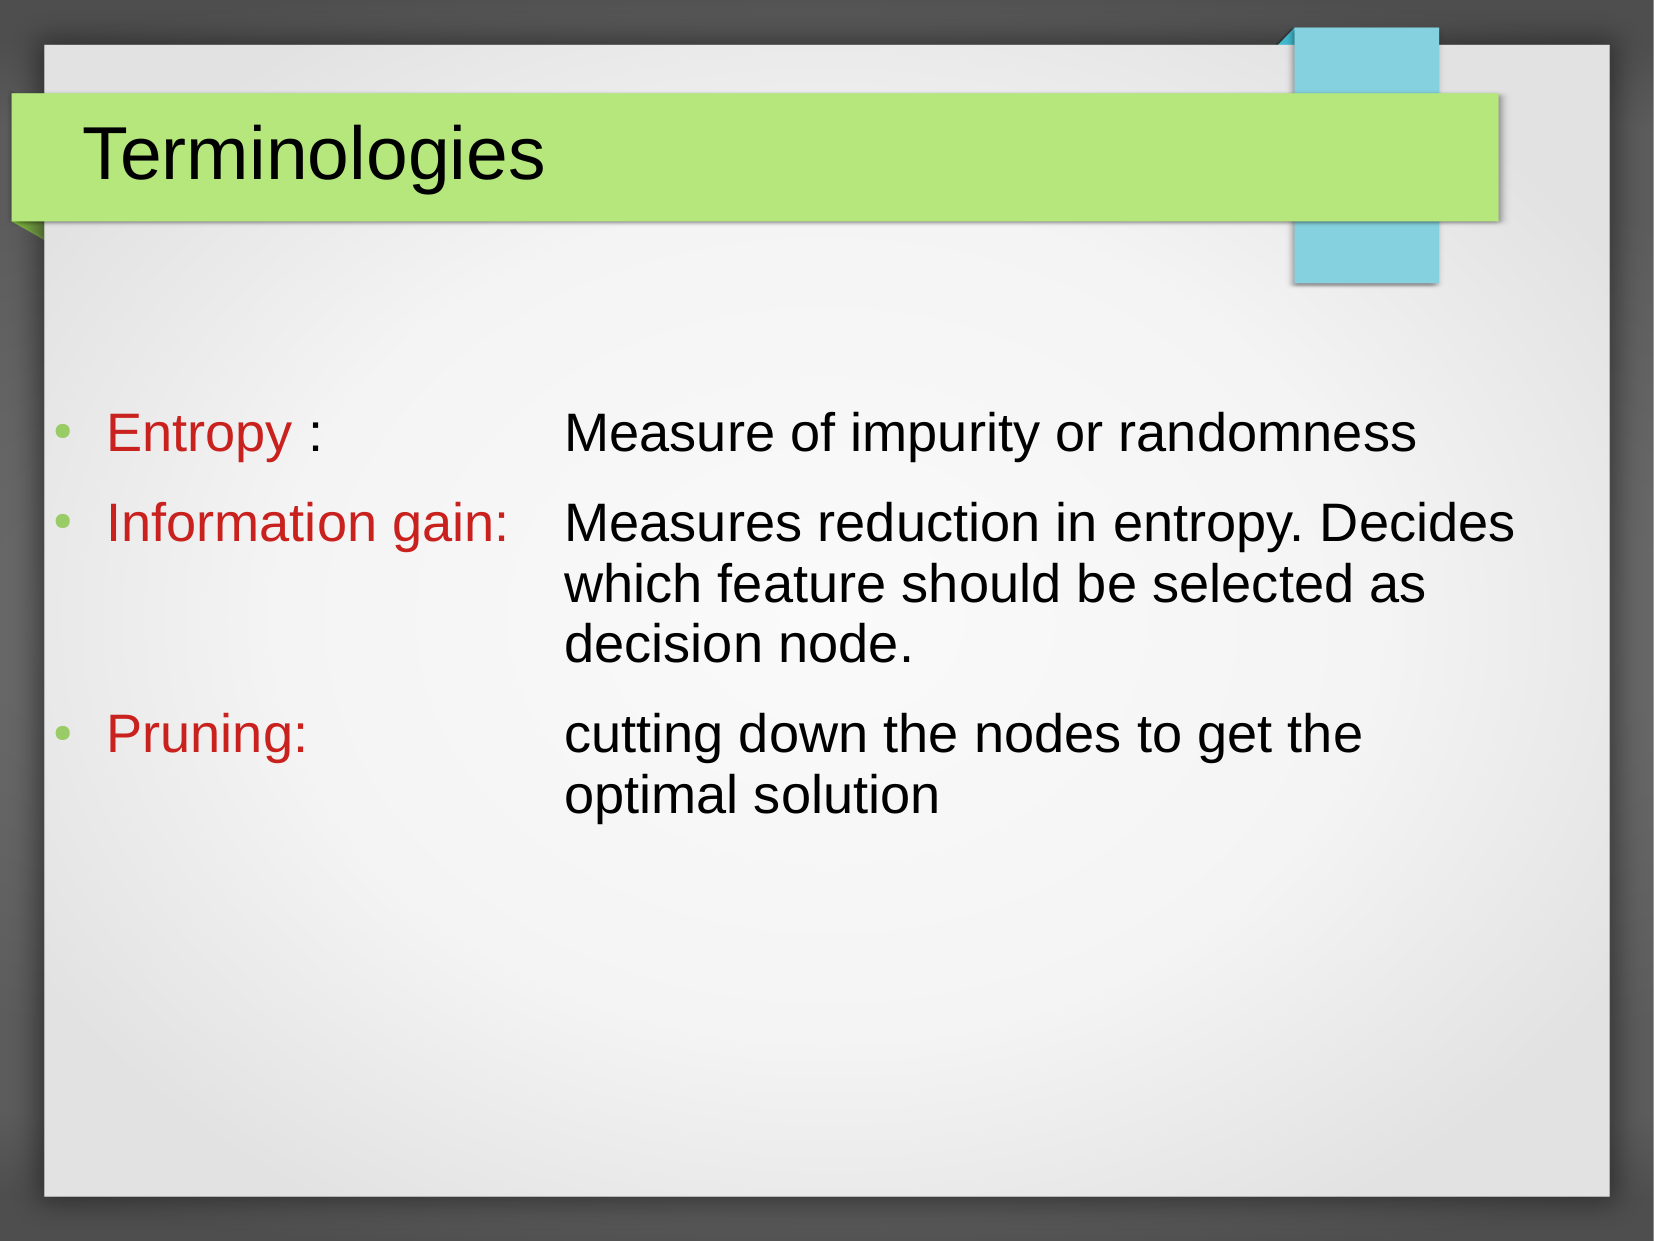

# Terminologies
Entropy :				 Measure of impurity or randomness
Information gain: 	 Measures reduction in entropy. Decides 						 which feature should be selected as 							 decision node.
Pruning: 				 cutting down the nodes to get the 								 optimal solution